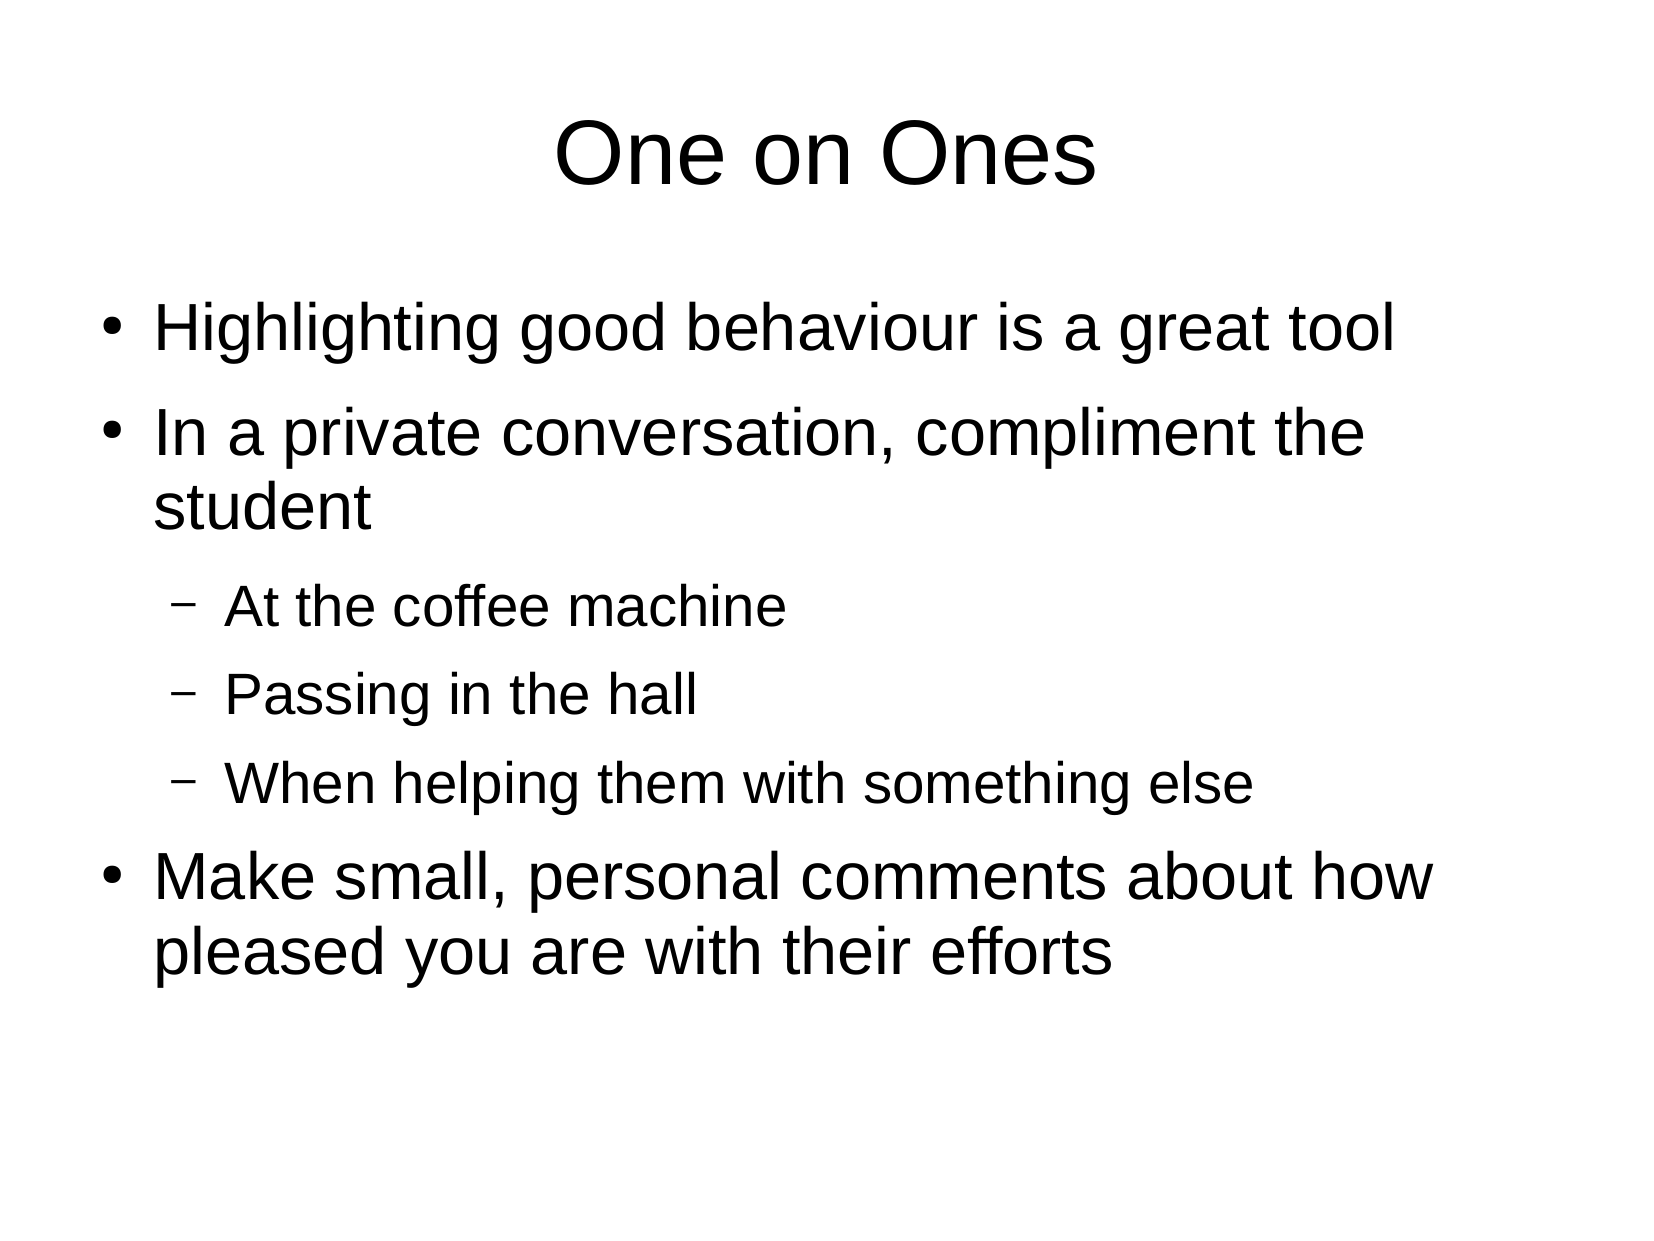

# One on Ones
Highlighting good behaviour is a great tool
In a private conversation, compliment the student
At the coffee machine
Passing in the hall
When helping them with something else
Make small, personal comments about how pleased you are with their efforts